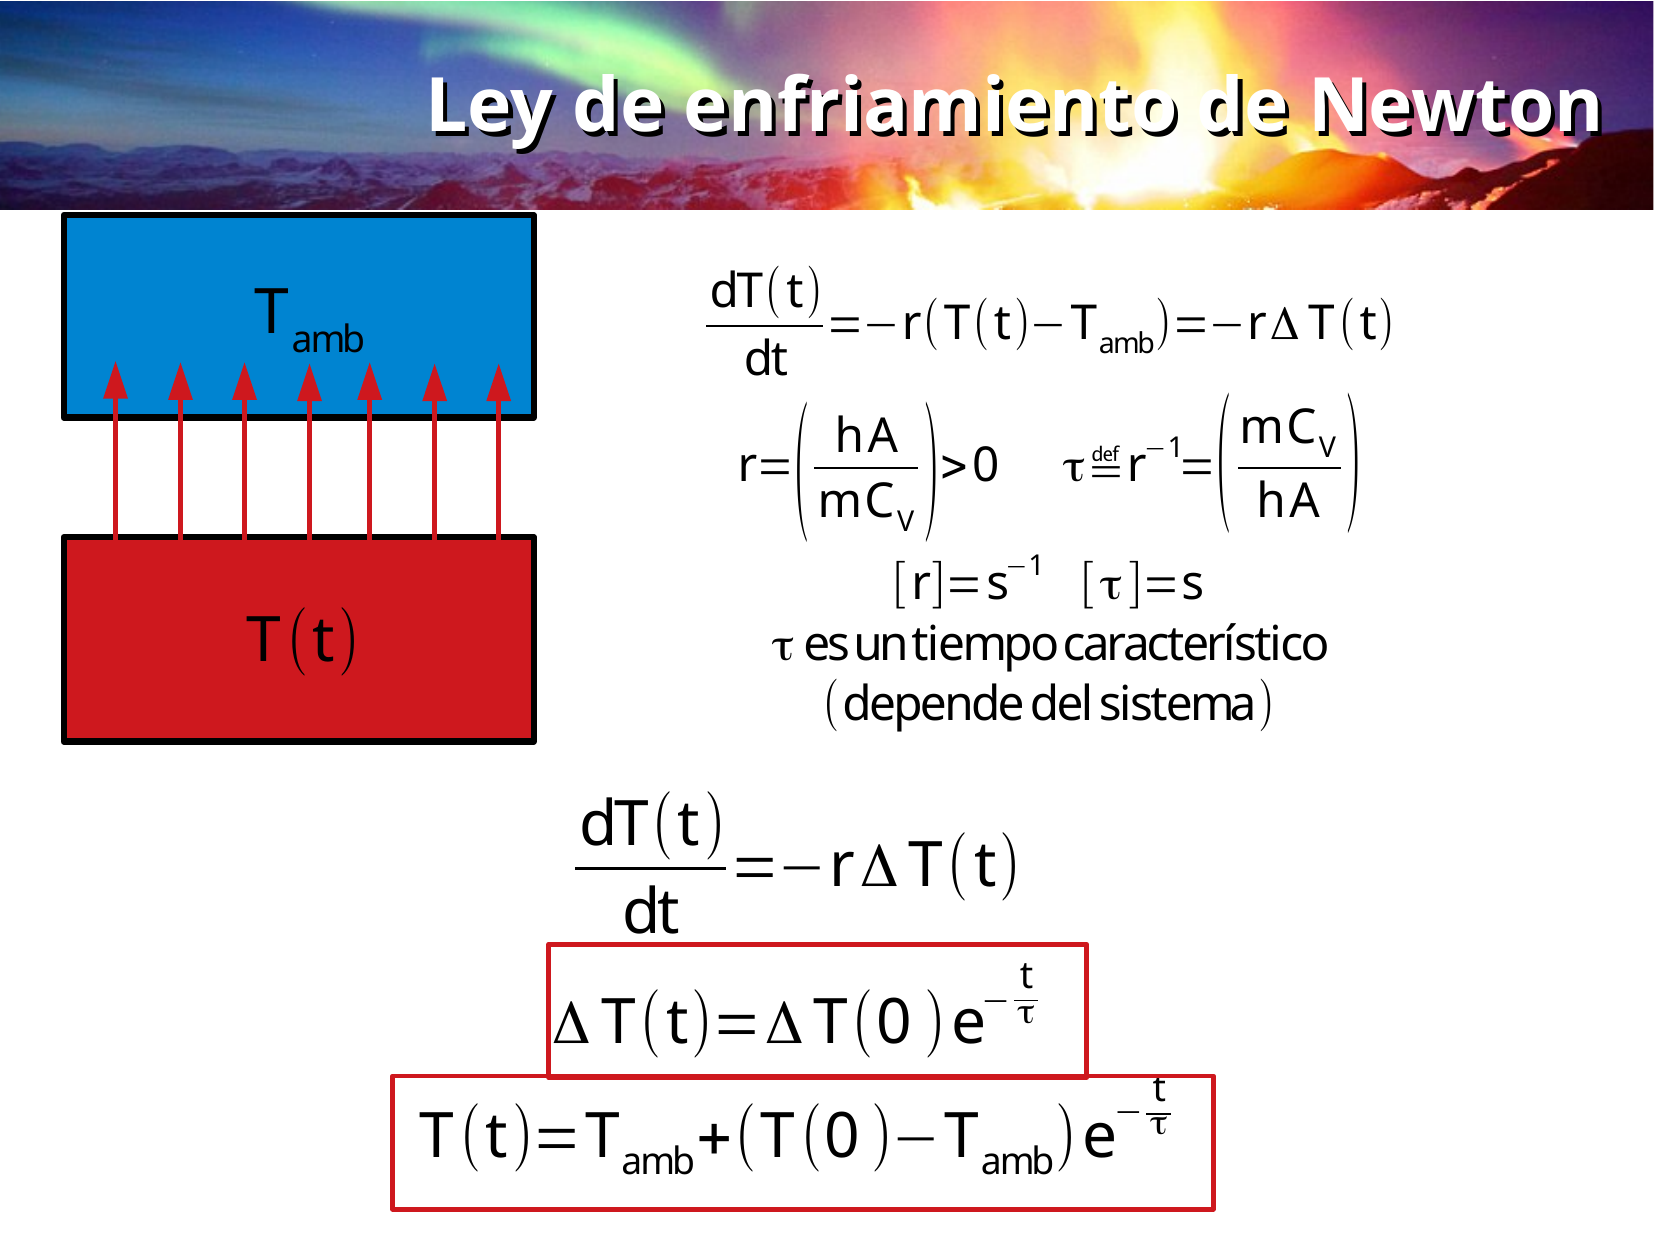

# Ley de enfriamiento de Newton
Jun 13, 2019
H. Asorey - F3B 2019
4